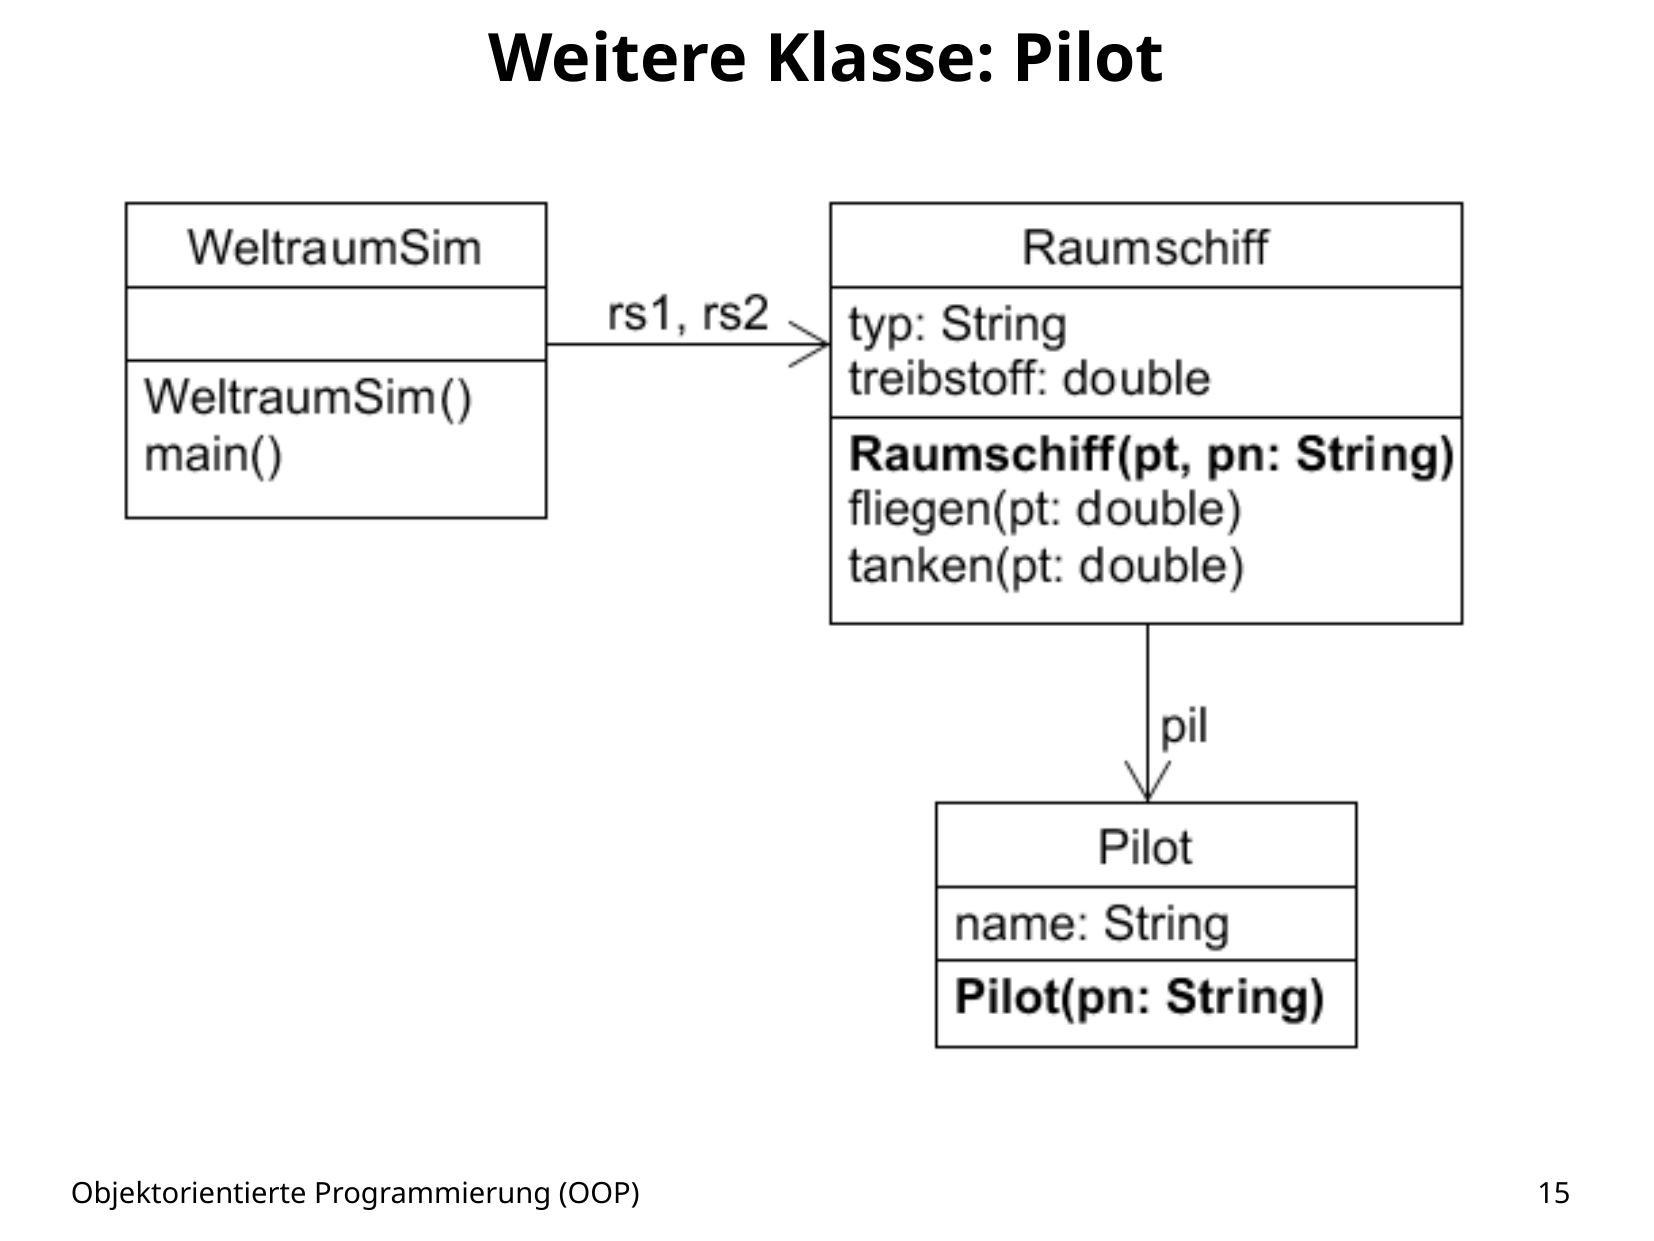

# Weitere Klasse: Pilot
Objektorientierte Programmierung (OOP)
15